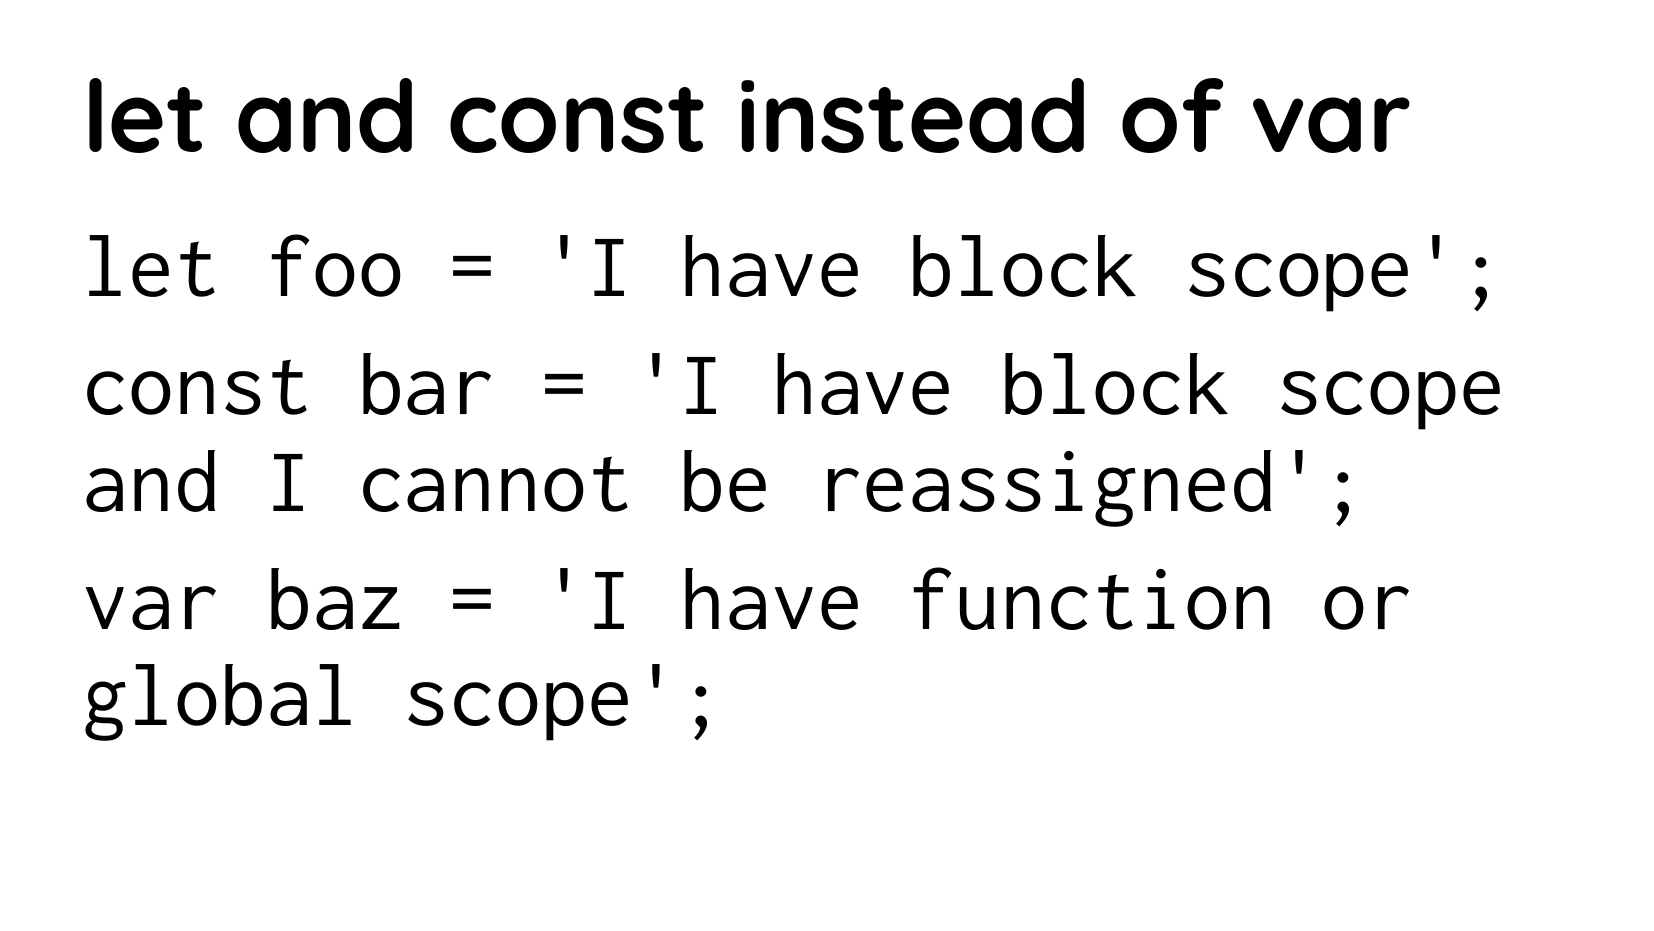

# let and const instead of var
let foo = 'I have block scope';
const bar = 'I have block scope and I cannot be reassigned';
var baz = 'I have function or global scope';